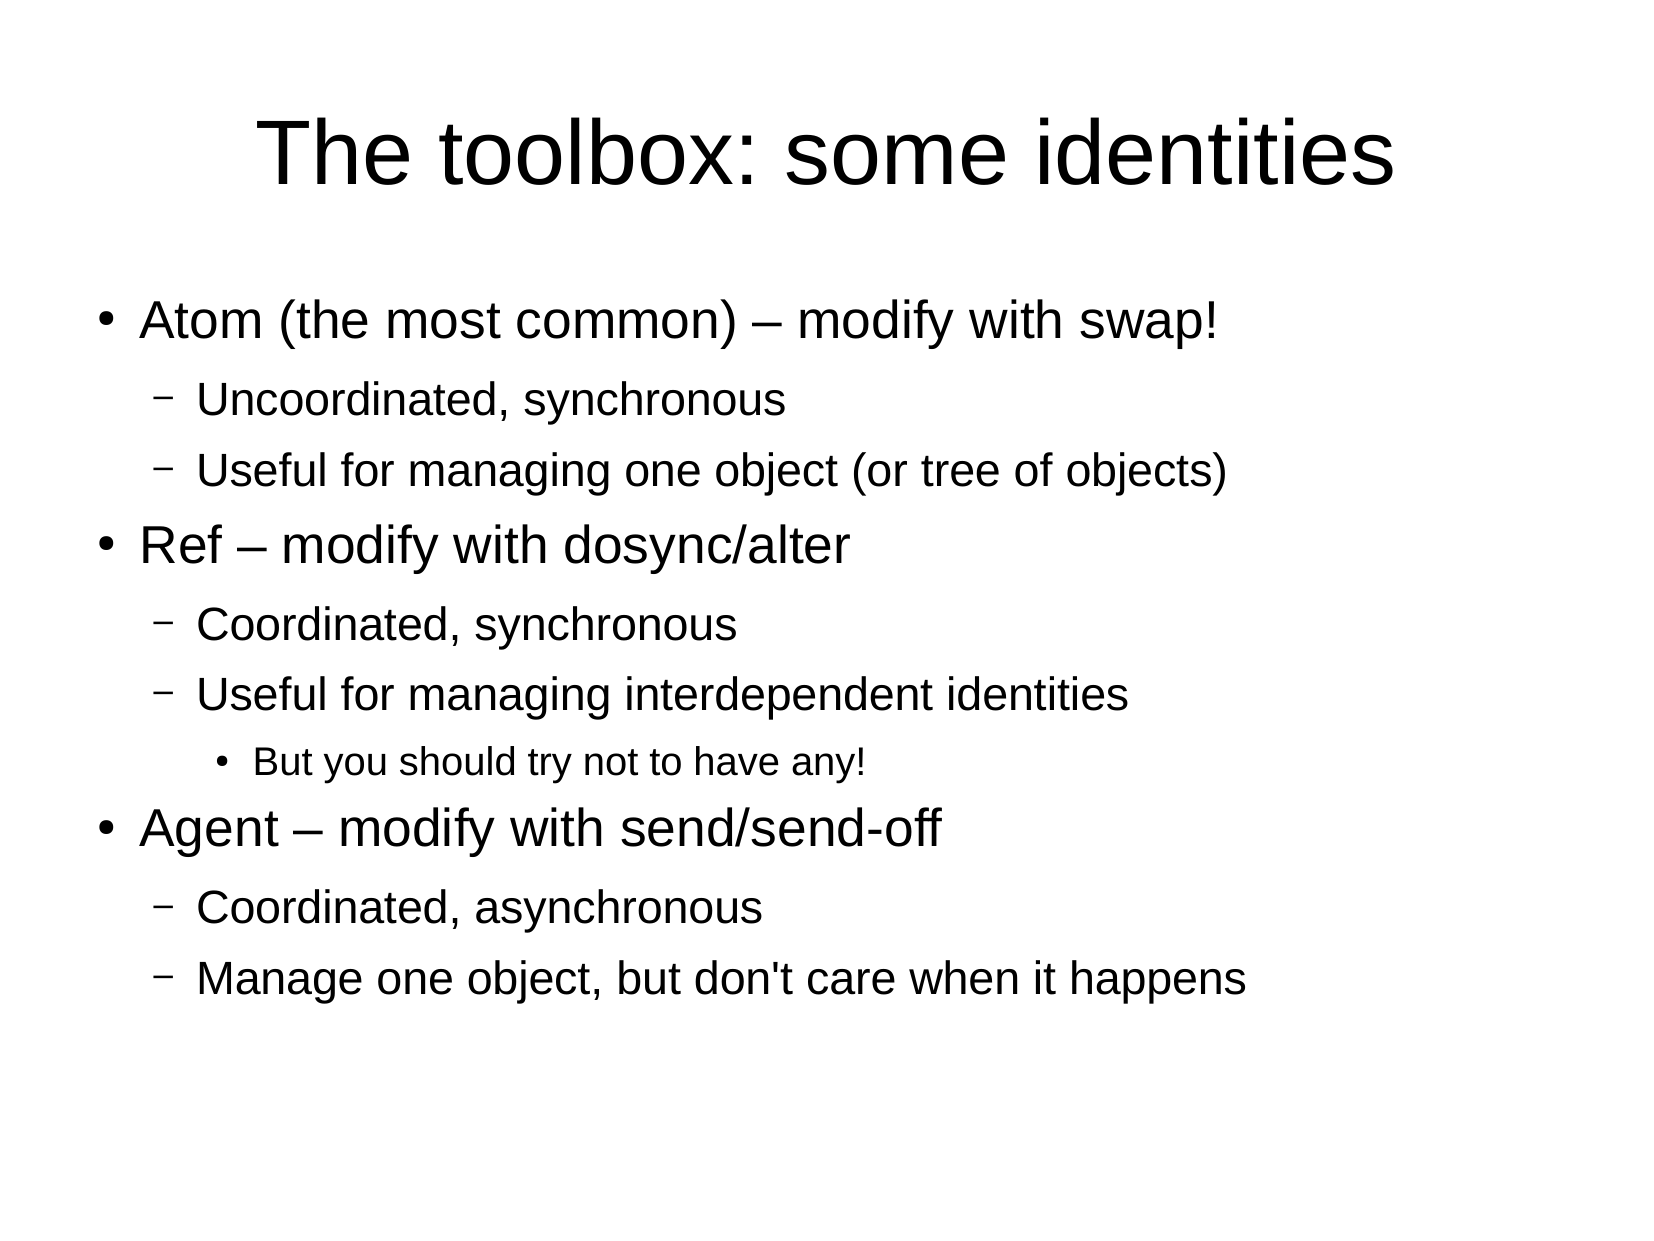

# The toolbox: some identities
Atom (the most common) – modify with swap!
Uncoordinated, synchronous
Useful for managing one object (or tree of objects)
Ref – modify with dosync/alter
Coordinated, synchronous
Useful for managing interdependent identities
But you should try not to have any!
Agent – modify with send/send-off
Coordinated, asynchronous
Manage one object, but don't care when it happens